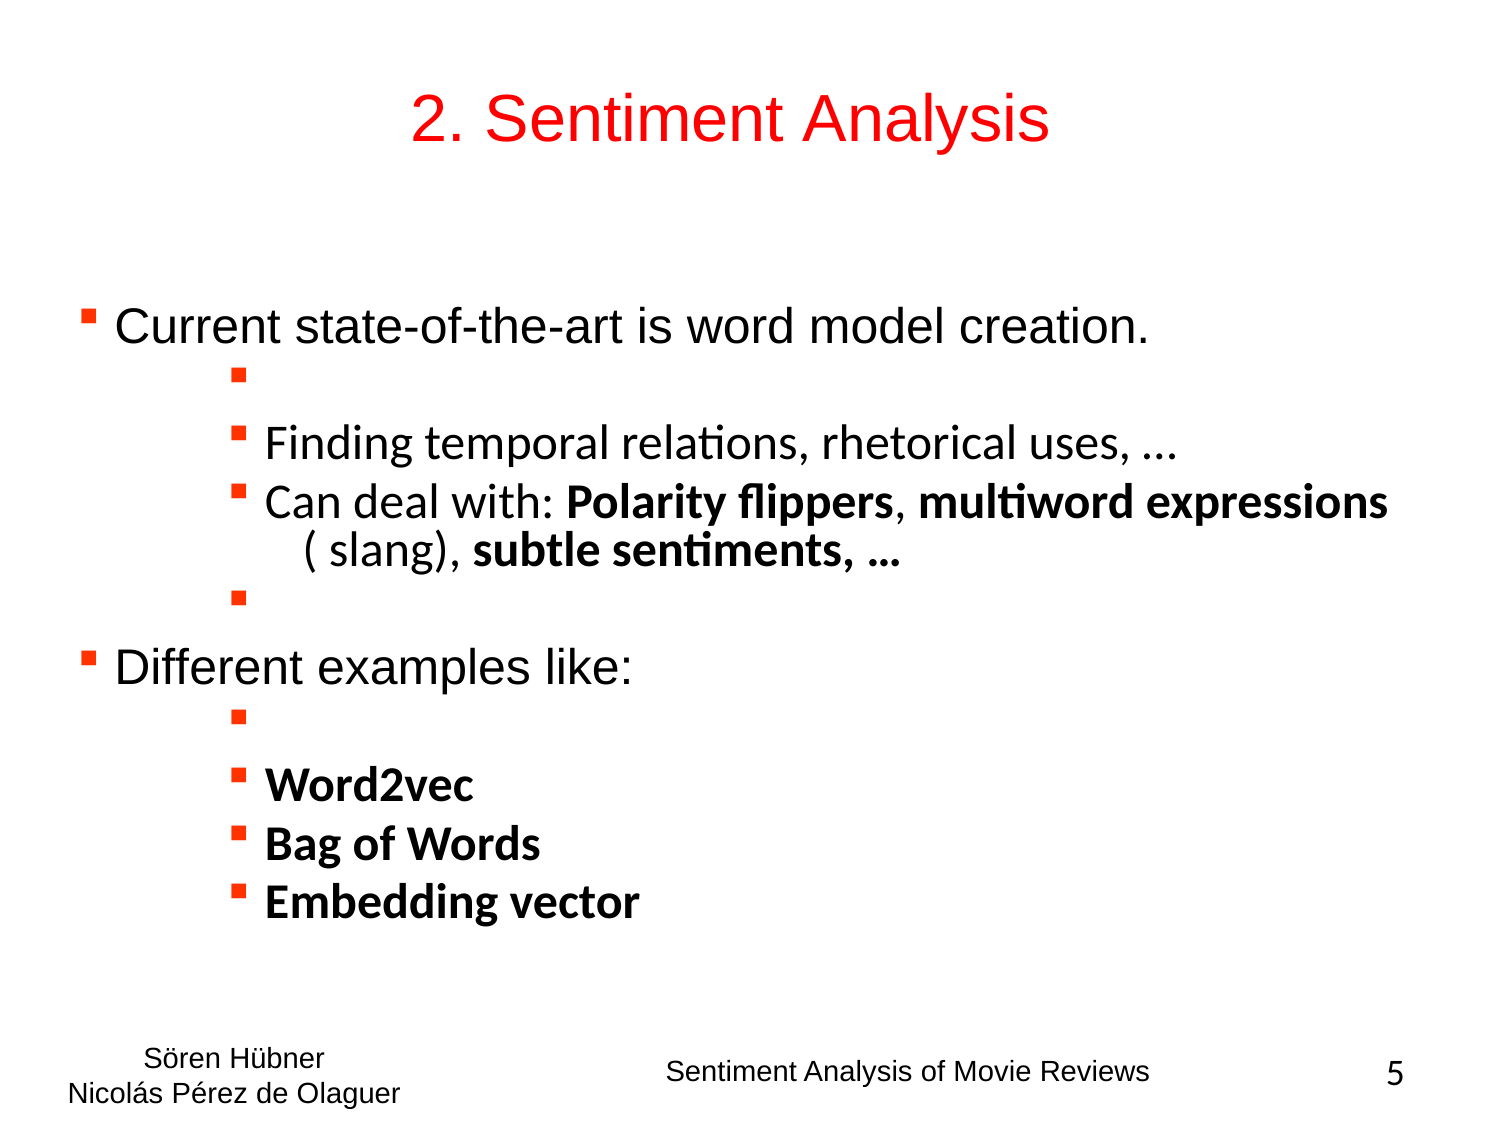

2. Sentiment Analysis
# Current state-of-the-art is word model creation.
Finding temporal relations, rhetorical uses, …
Can deal with: Polarity flippers, multiword expressions ( slang), subtle sentiments, …
 Different examples like:
Word2vec
Bag of Words
Embedding vector
Sören Hübner
Nicolás Pérez de Olaguer
Sentiment Analysis of Movie Reviews